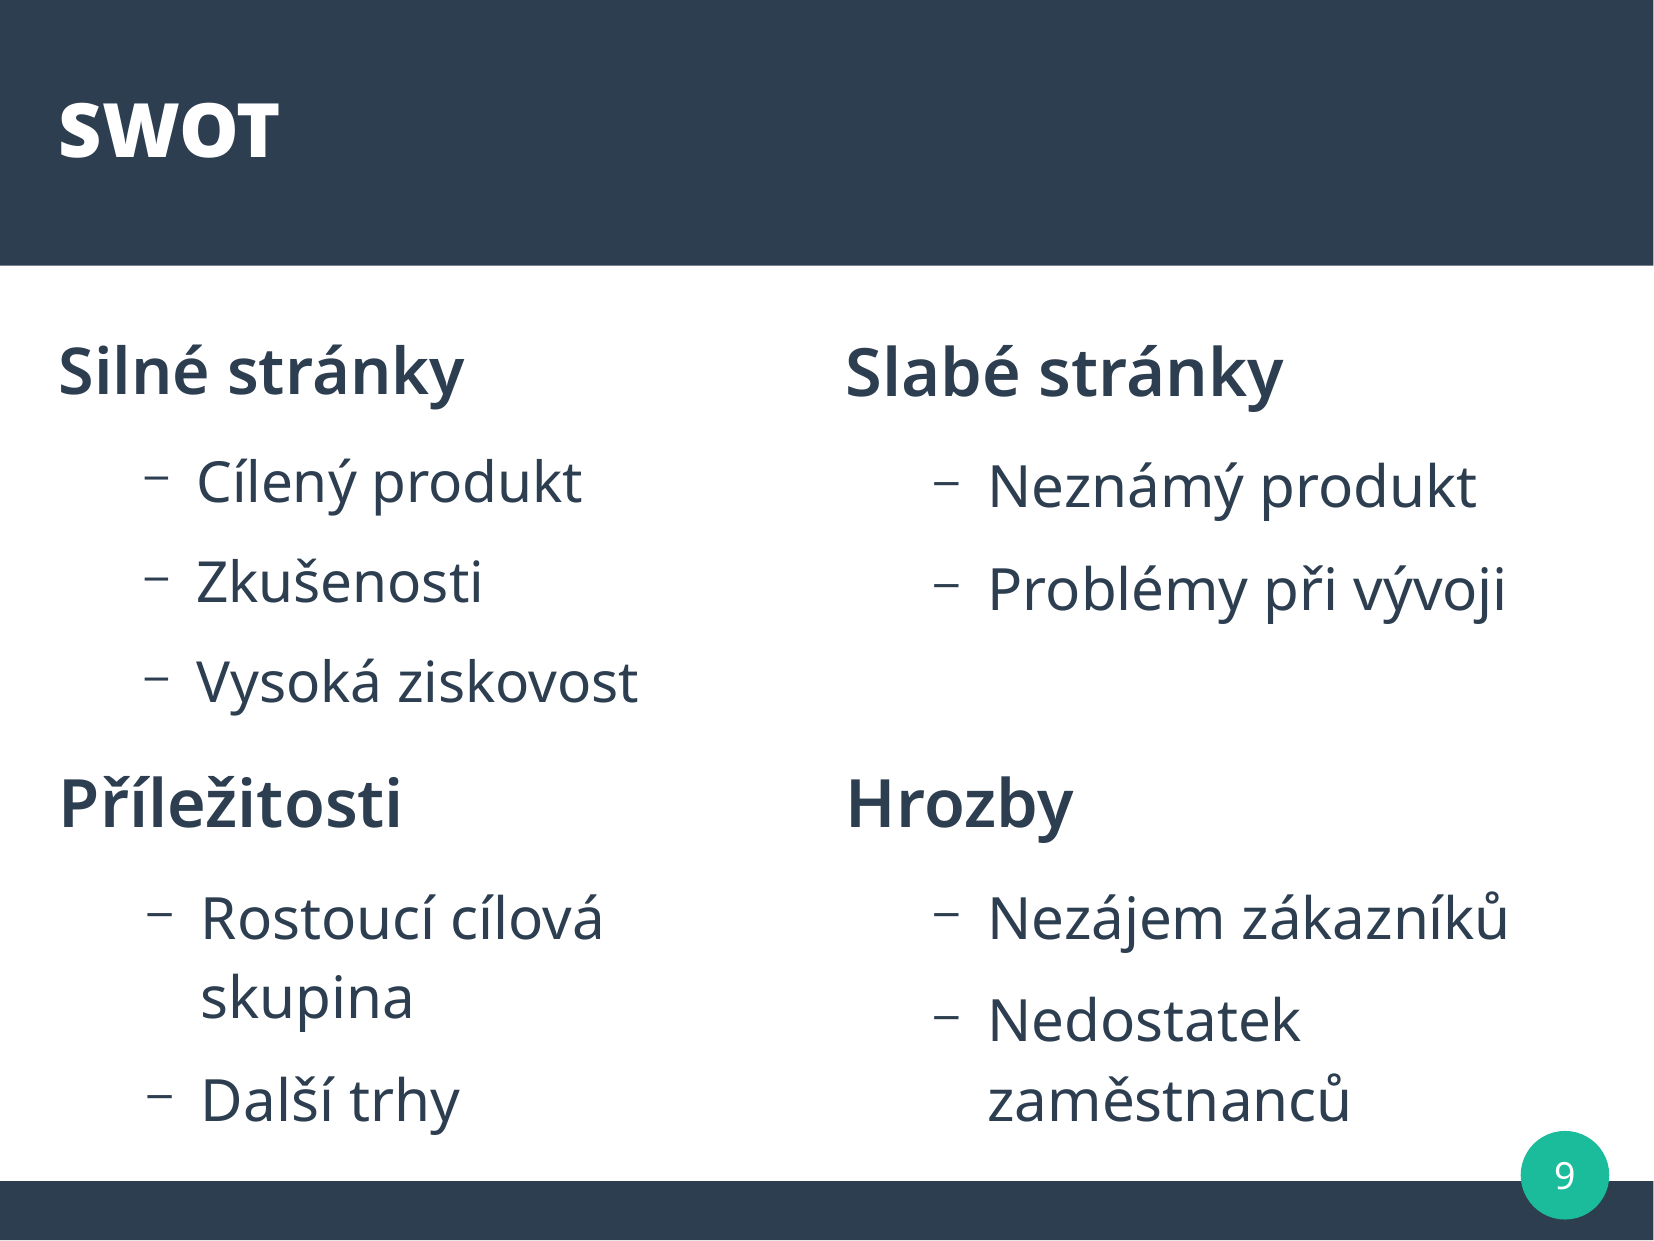

# SWOT
Silné stránky
Cílený produkt
Zkušenosti
Vysoká ziskovost
Slabé stránky
Neznámý produkt
Problémy při vývoji
Příležitosti
Rostoucí cílová skupina
Další trhy
Hrozby
Nezájem zákazníků
Nedostatek zaměstnanců
9